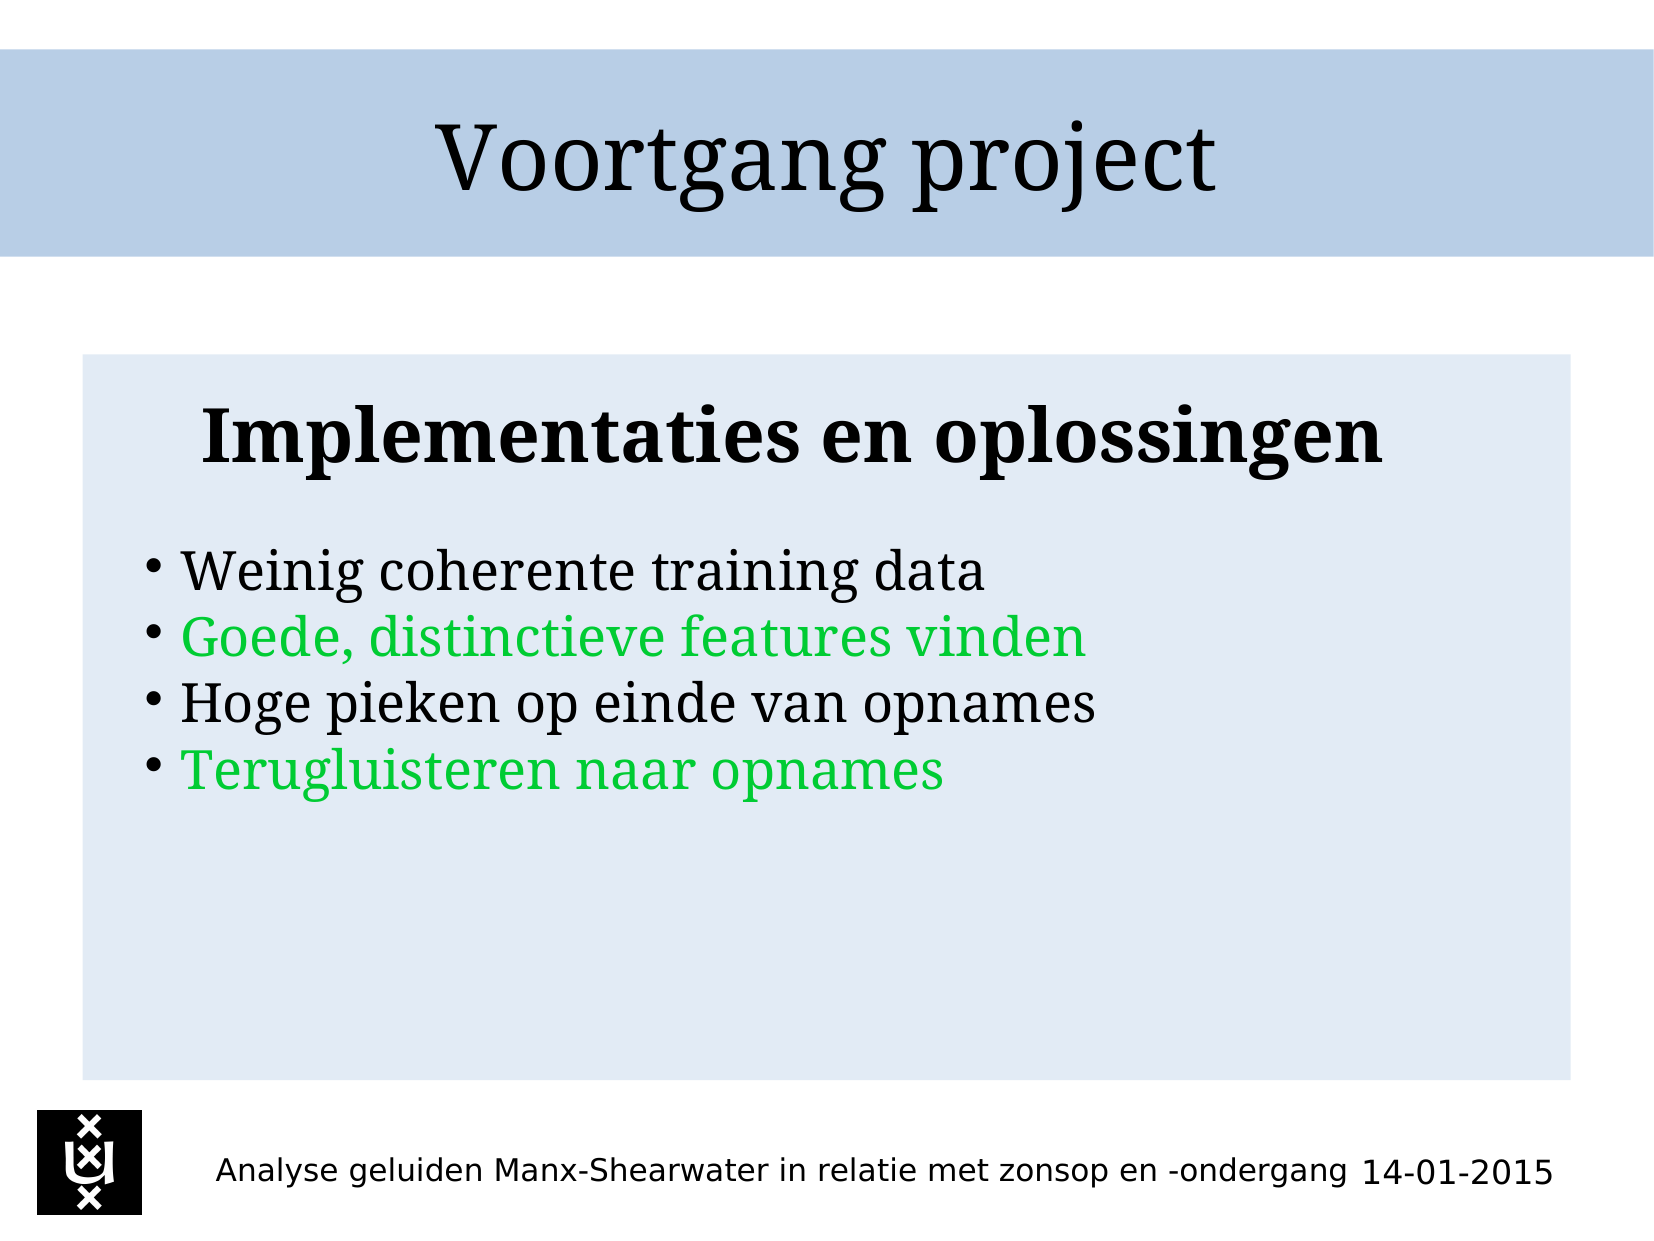

# Voortgang project
	 Implementaties en oplossingen
Weinig coherente training data
Goede, distinctieve features vinden
Hoge pieken op einde van opnames
Terugluisteren naar opnames
Analyse geluiden Manx-Shearwater in relatie met zonsop en -ondergang
14-01-2015